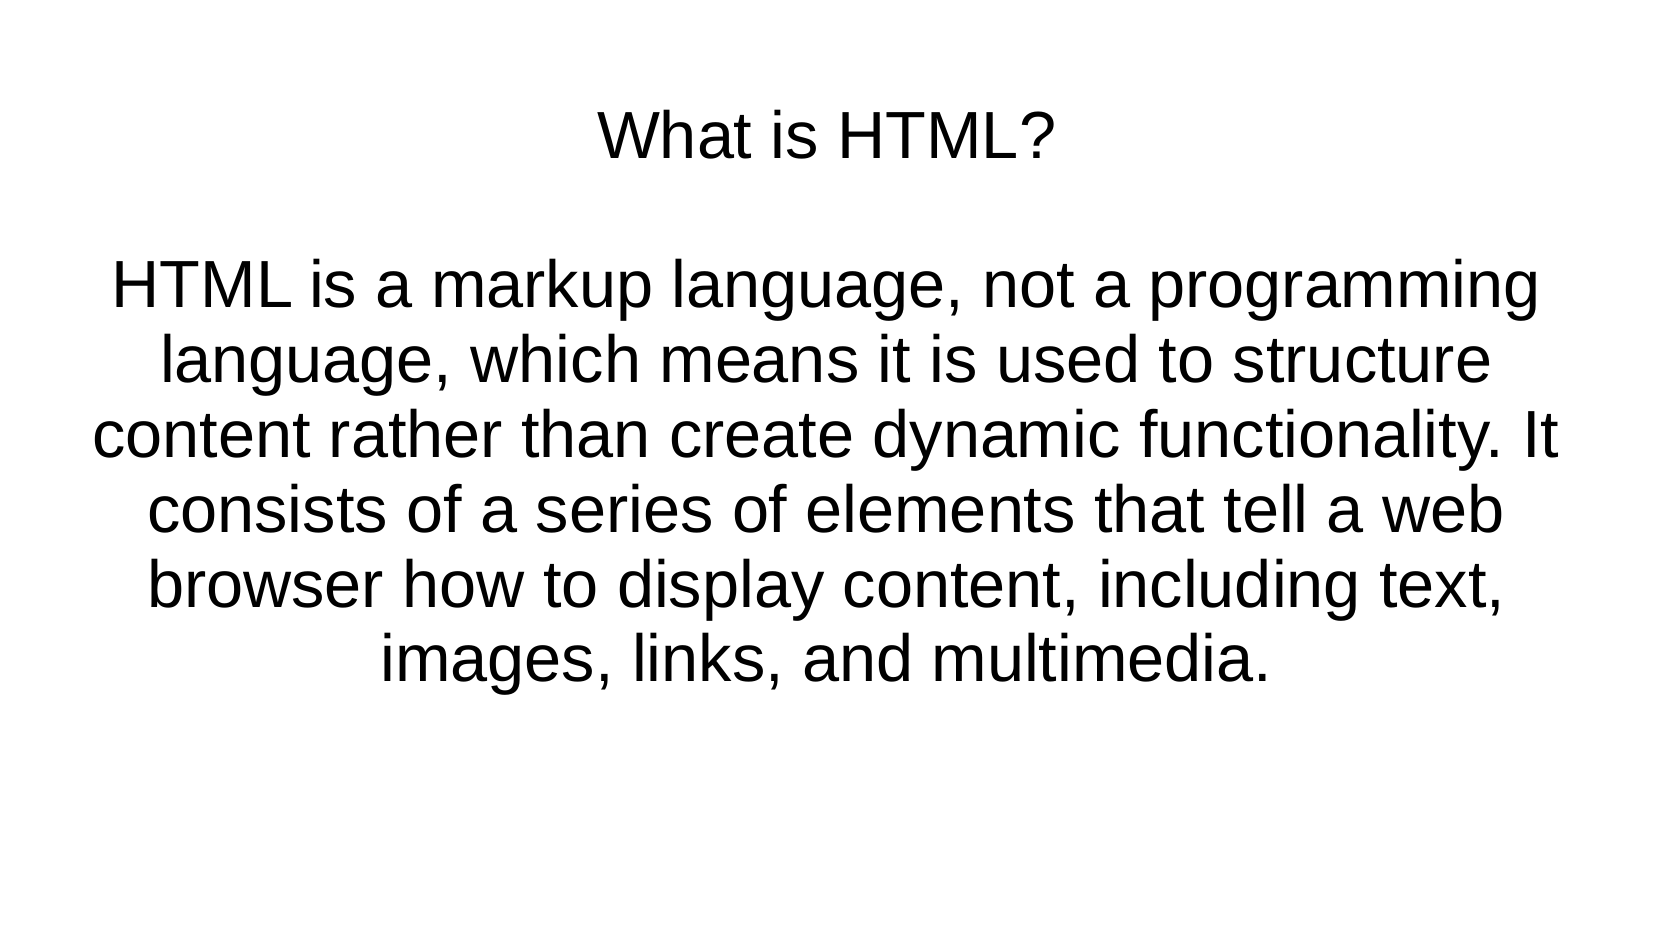

# What is HTML?
HTML is a markup language, not a programming language, which means it is used to structure content rather than create dynamic functionality. It consists of a series of elements that tell a web browser how to display content, including text, images, links, and multimedia.